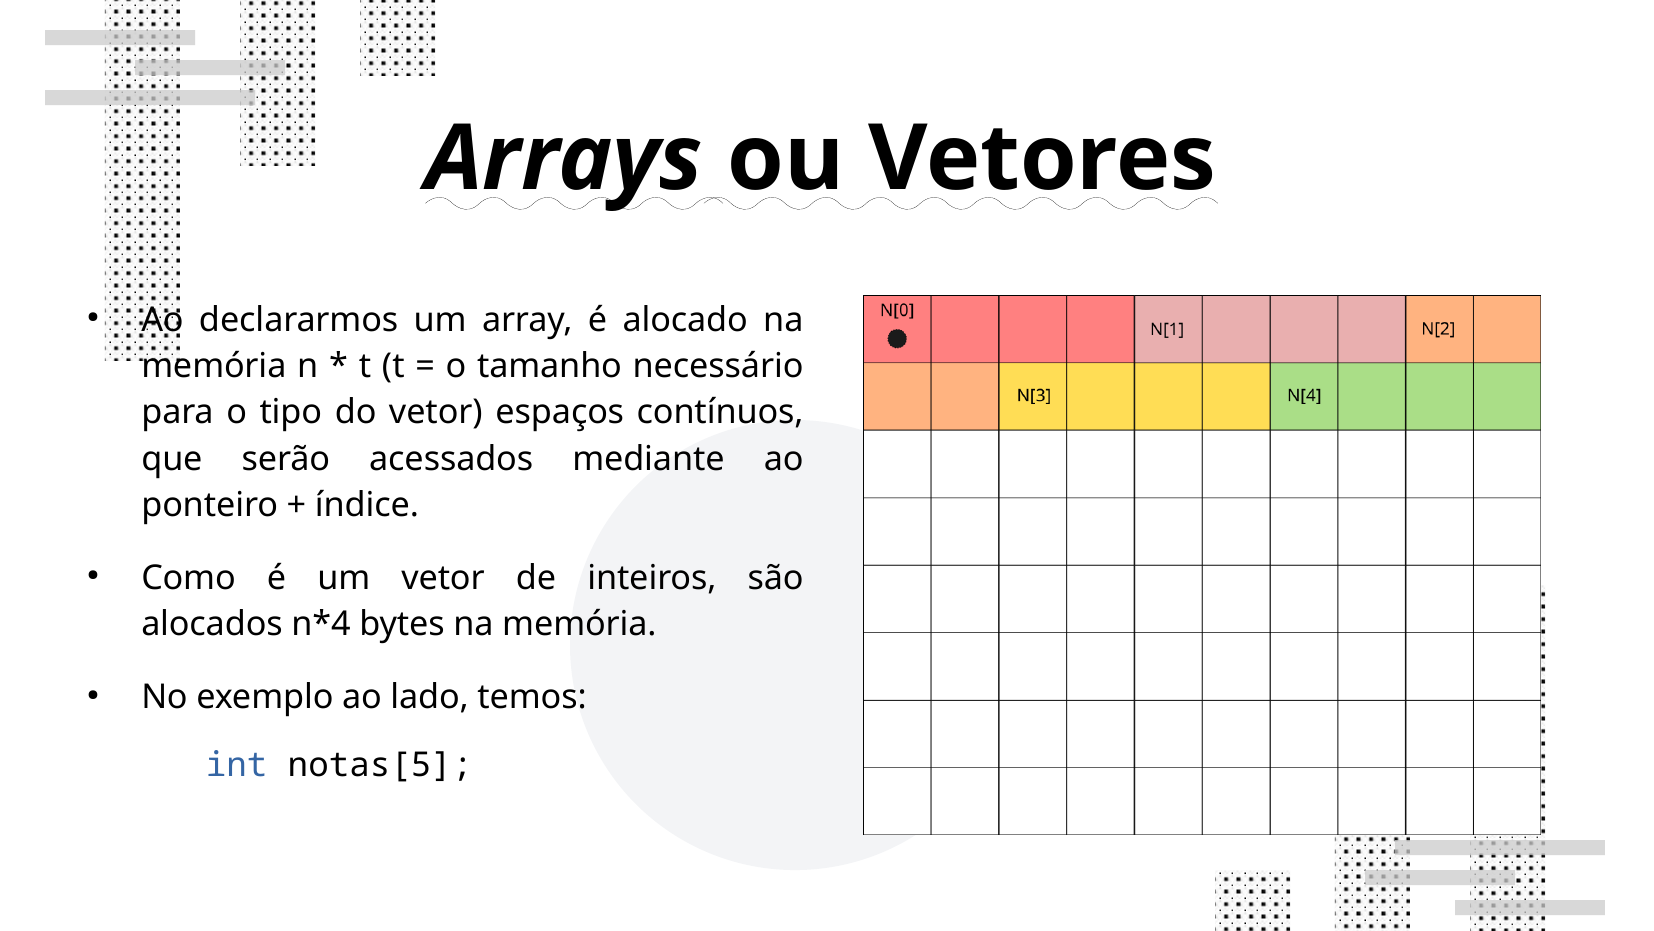

# Arrays ou Vetores
Ao declararmos um array, é alocado na memória n * t (t = o tamanho necessário para o tipo do vetor) espaços contínuos, que serão acessados mediante ao ponteiro + índice.
Como é um vetor de inteiros, são alocados n*4 bytes na memória.
No exemplo ao lado, temos:
int notas[5];